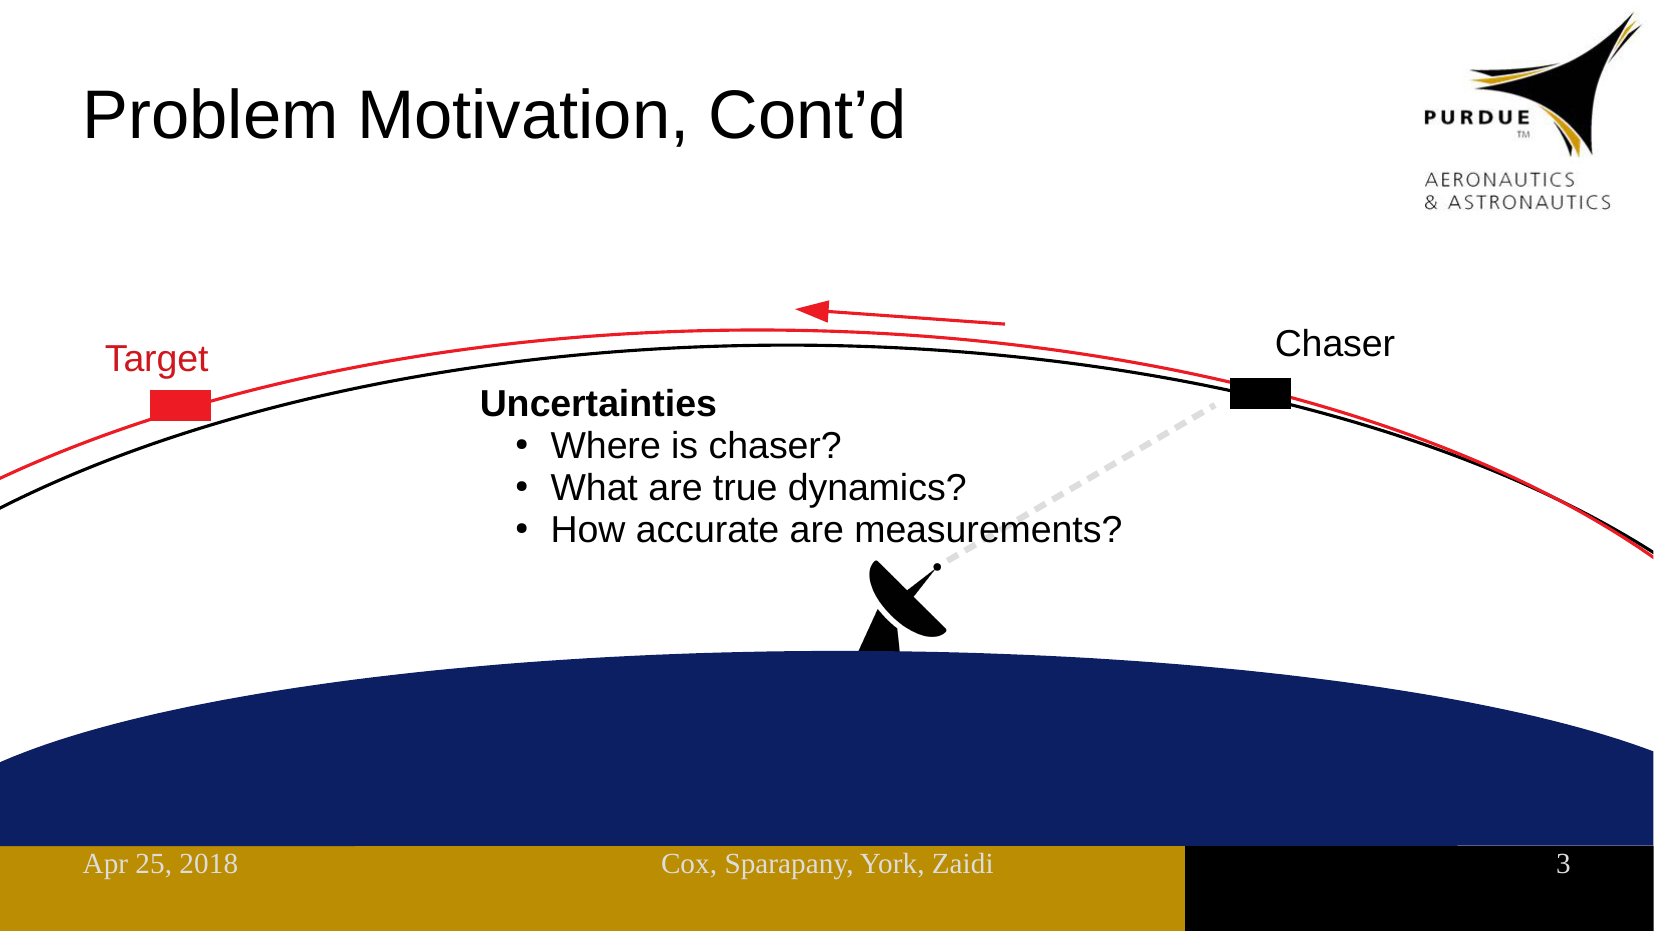

# Problem Motivation, Cont’d
Chaser
Target
Uncertainties
Where is chaser?
What are true dynamics?
How accurate are measurements?
Apr 25, 2018
Cox, Sparapany, York, Zaidi
3